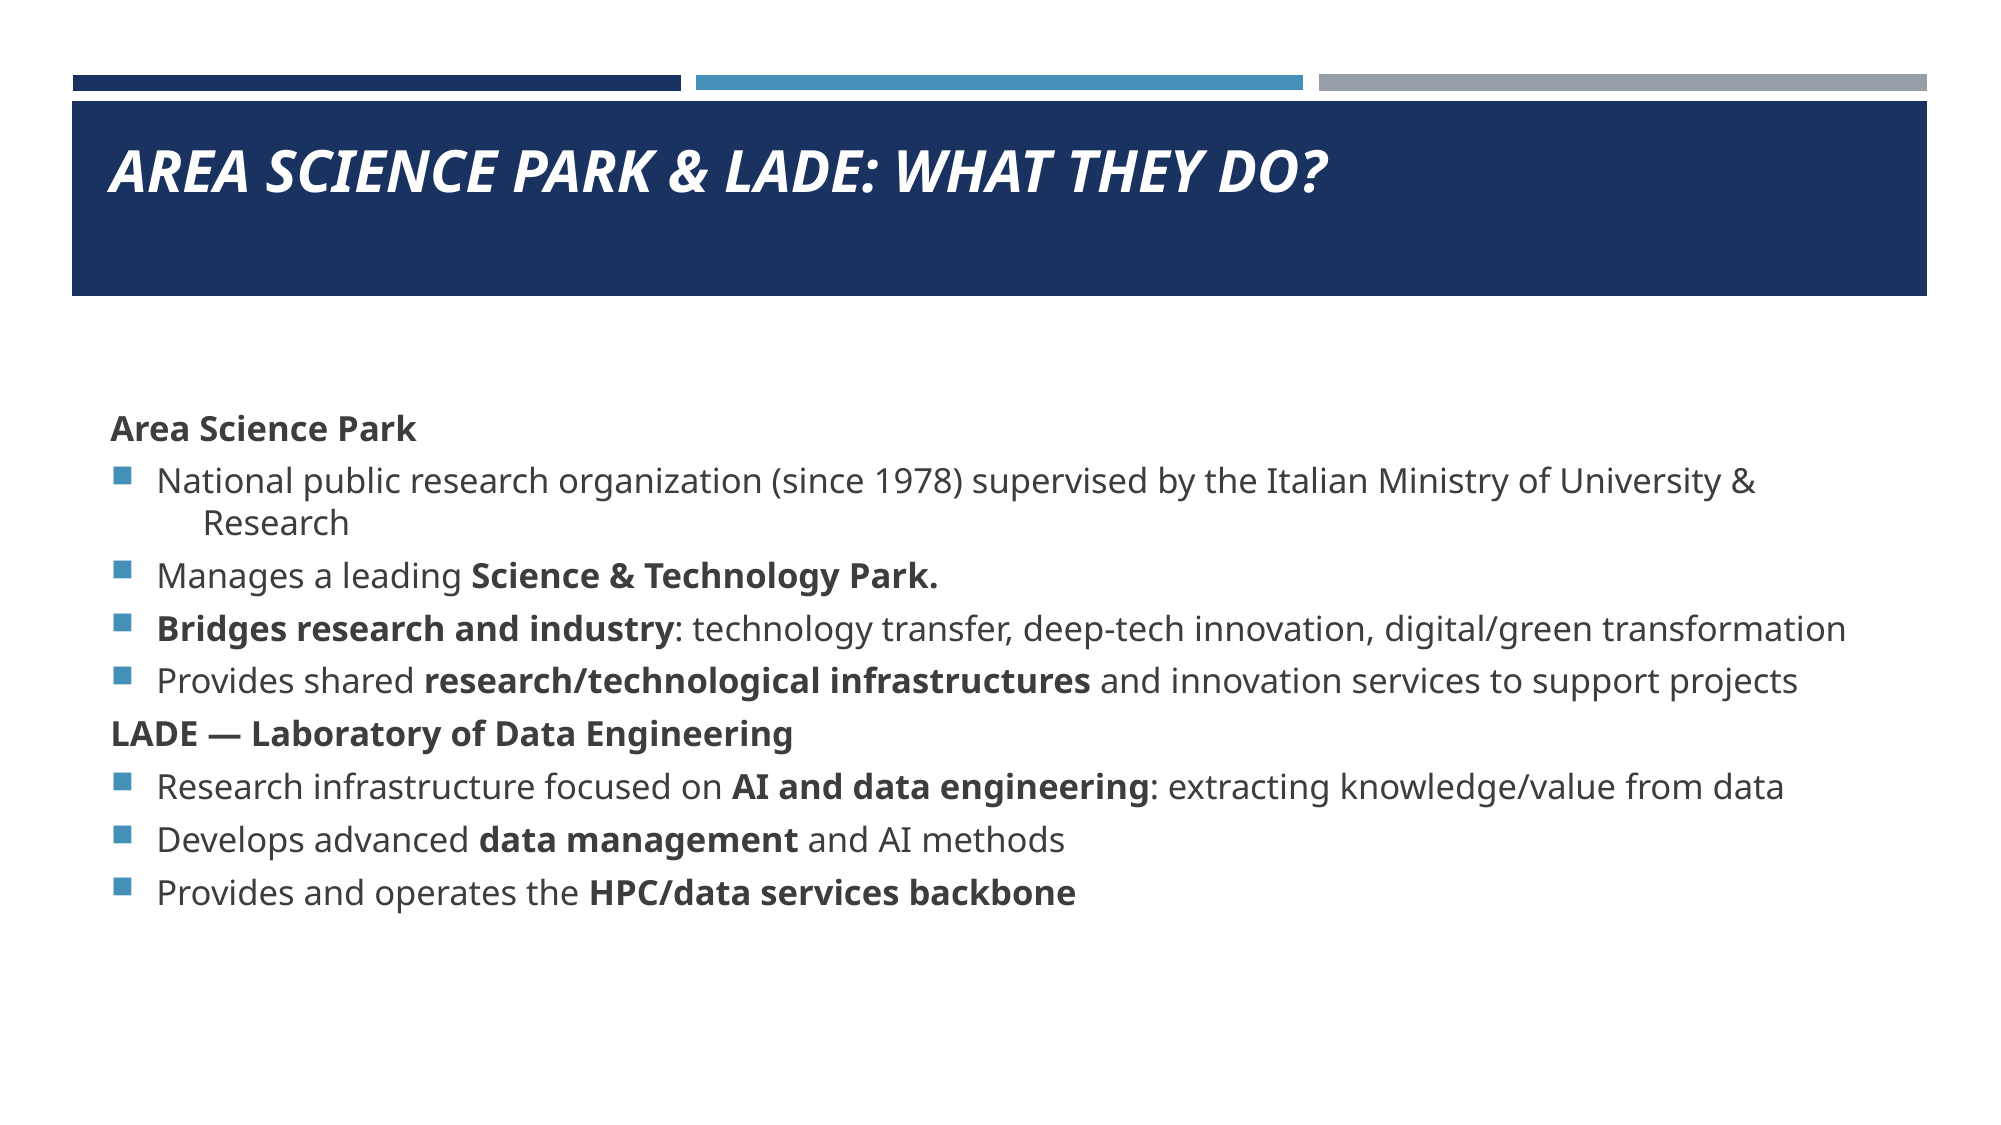

# Area Science Park & LADE: what they do?
Area Science Park
National public research organization (since 1978) supervised by the Italian Ministry of University & Research
Manages a leading Science & Technology Park.
Bridges research and industry: technology transfer, deep-tech innovation, digital/green transformation
Provides shared research/technological infrastructures and innovation services to support projects
LADE — Laboratory of Data Engineering
Research infrastructure focused on AI and data engineering: extracting knowledge/value from data
Develops advanced data management and AI methods
Provides and operates the HPC/data services backbone